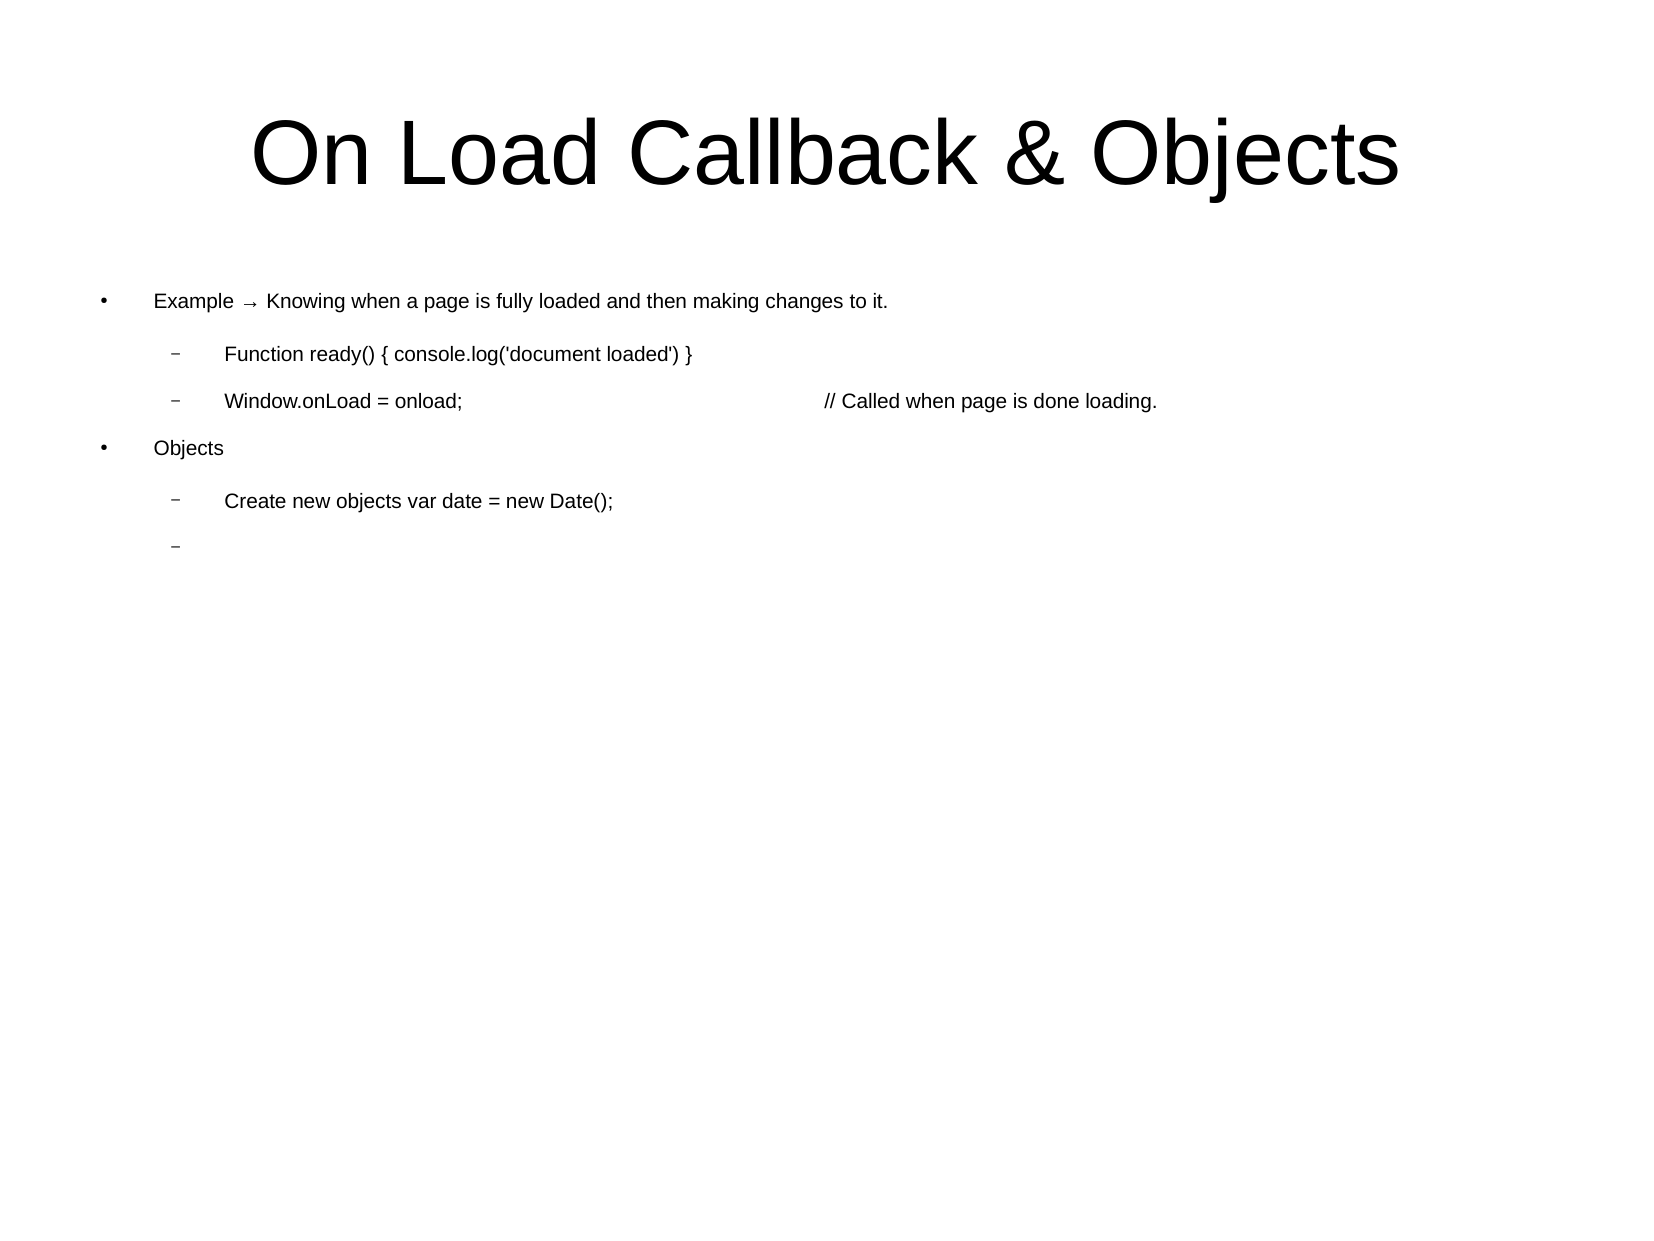

# On Load Callback & Objects
Example → Knowing when a page is fully loaded and then making changes to it.
Function ready() { console.log('document loaded') }
Window.onLoad = onload;					// Called when page is done loading.
Objects
Create new objects var date = new Date();